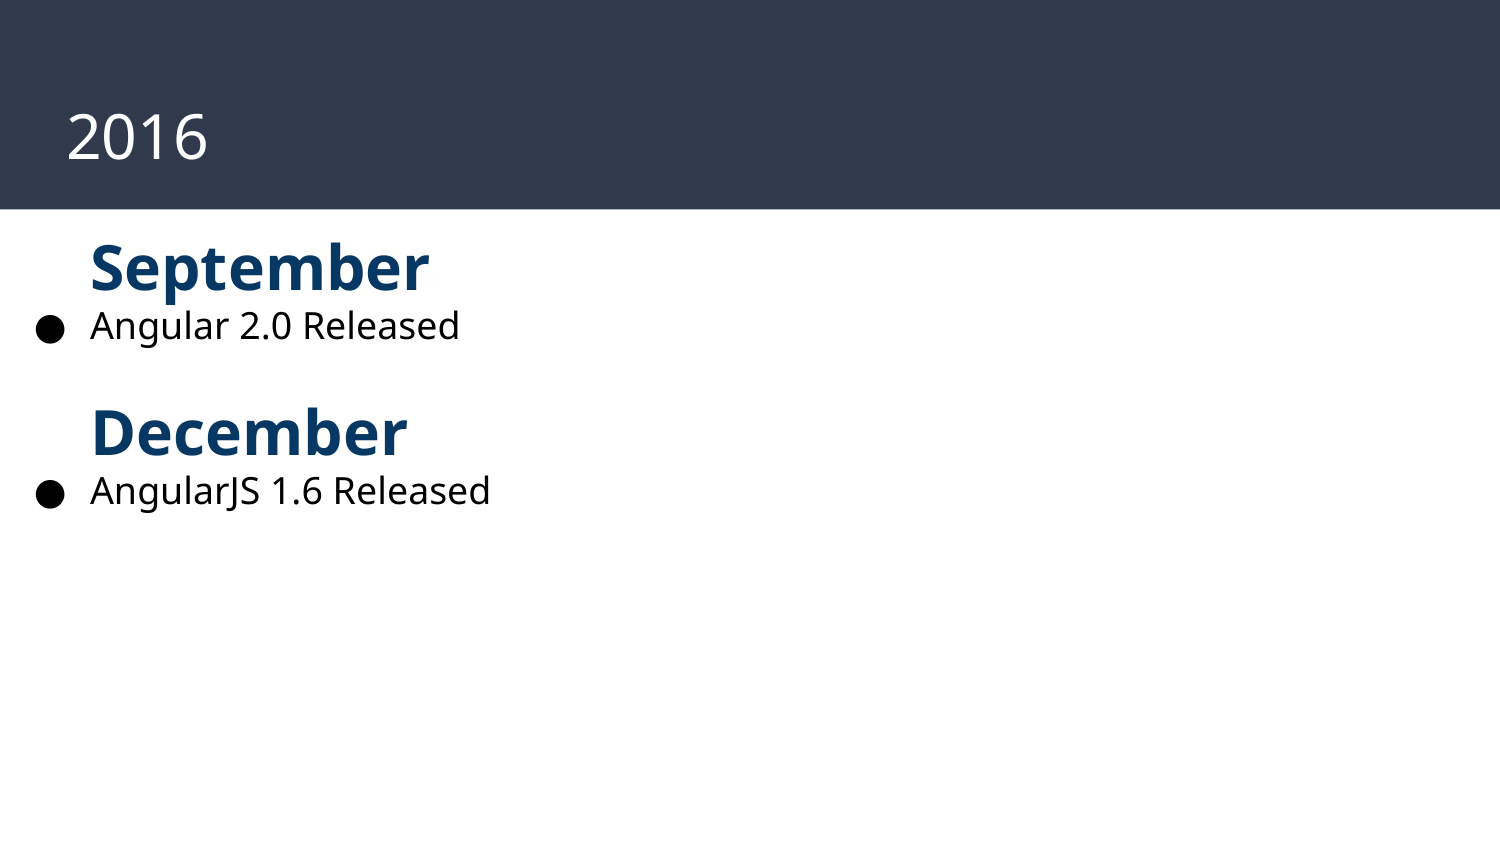

# 2016
September
Angular 2.0 Released
December
AngularJS 1.6 Released